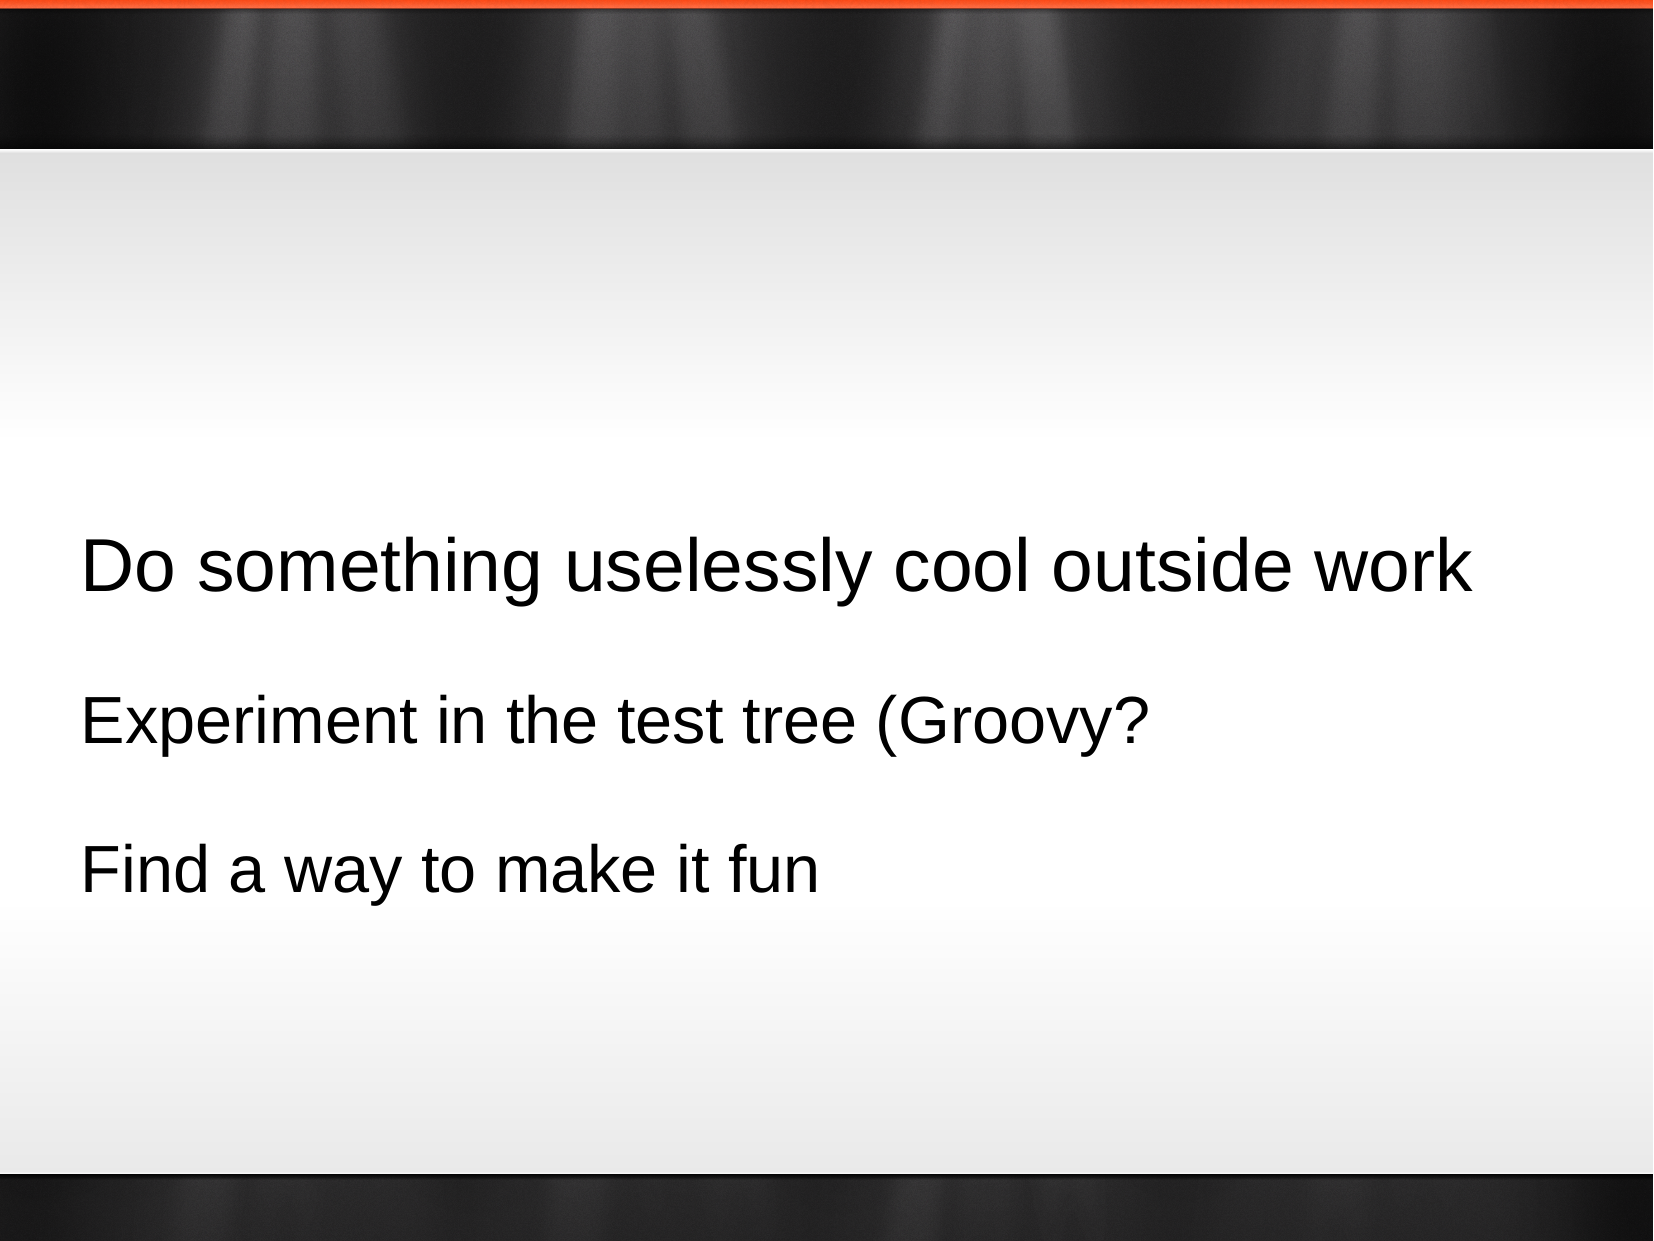

# Do something uselessly cool outside work
Experiment in the test tree (Groovy?
Find a way to make it fun